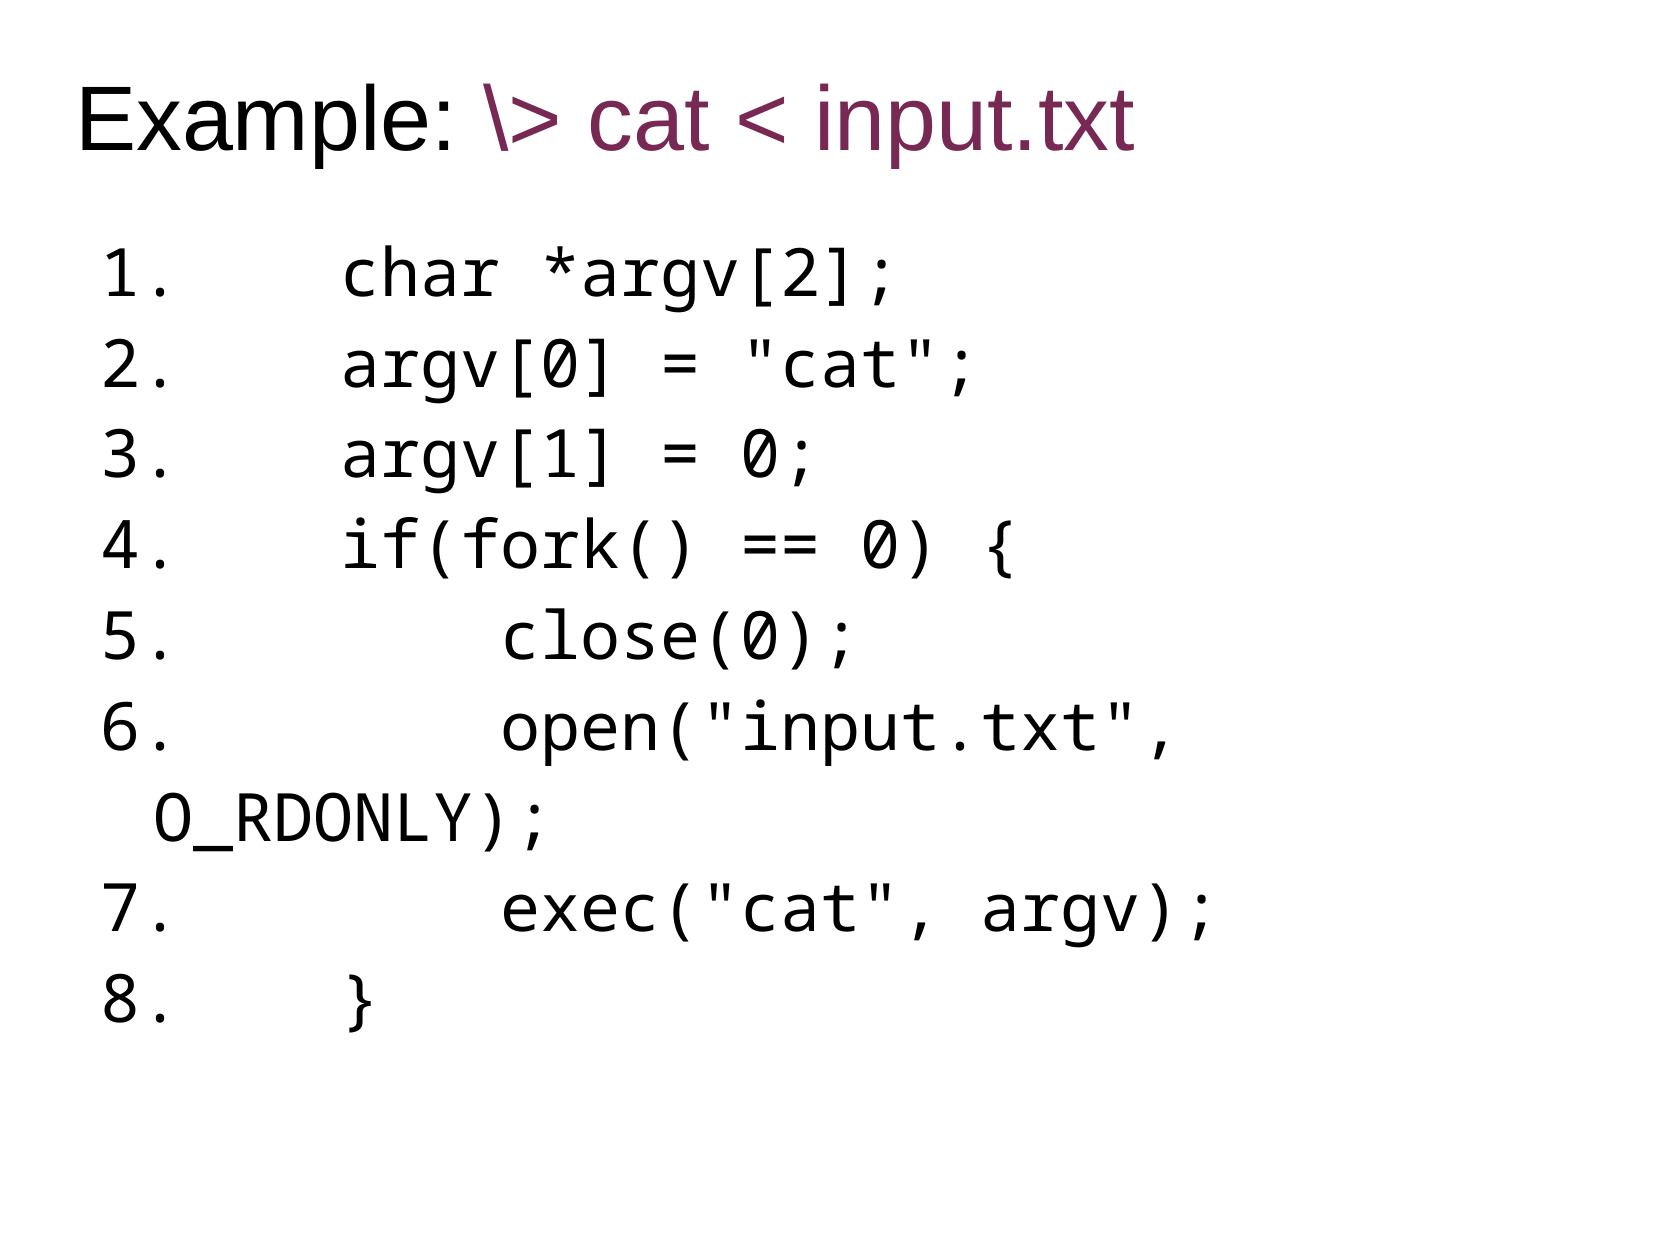

# Example: \> cat < input.txt
 char *argv[2];
 argv[0] = "cat";
 argv[1] = 0;
 if(fork() == 0) {
 close(0);
 open("input.txt", O_RDONLY);
 exec("cat", argv);
 }